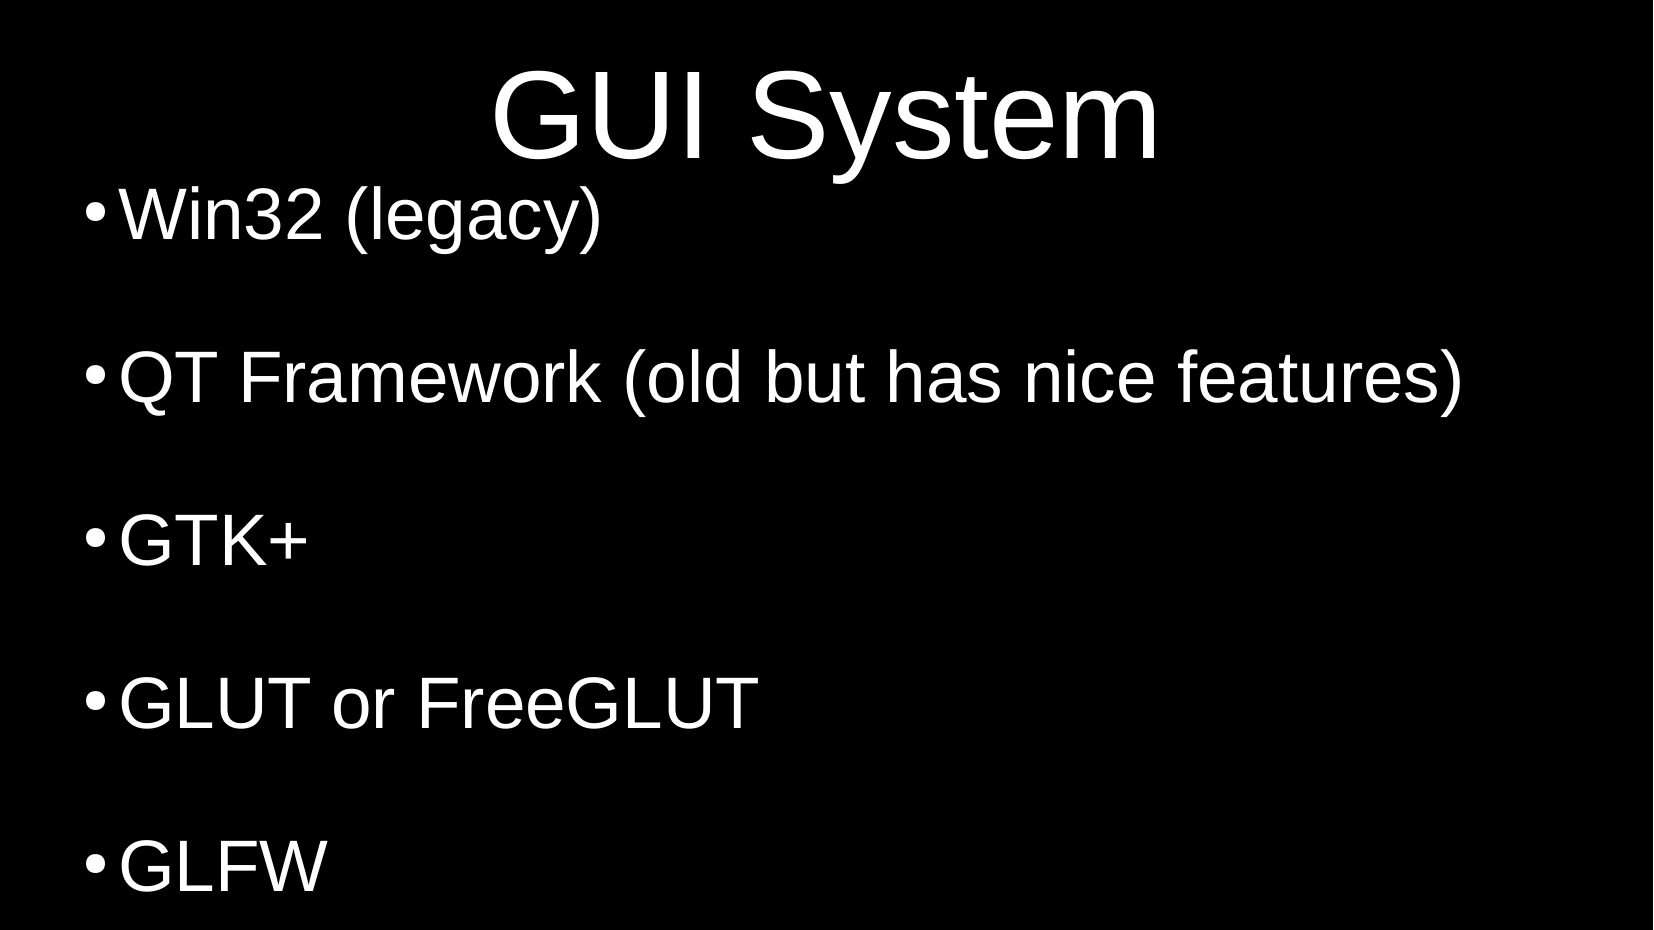

# GUI System
Win32 (legacy)
QT Framework (old but has nice features)
GTK+
GLUT or FreeGLUT
GLFW